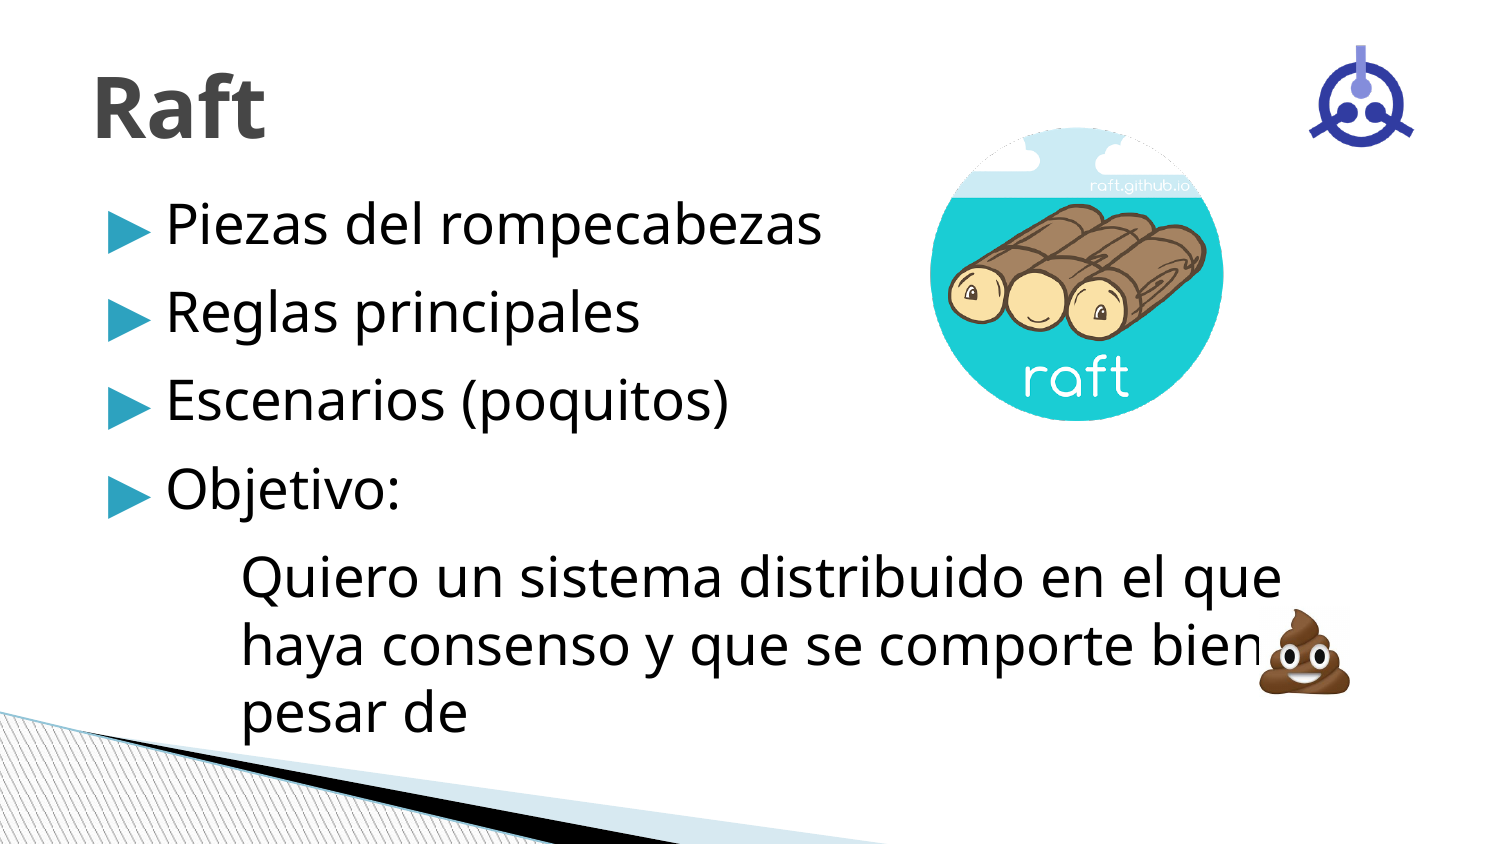

Raft
# Piezas del rompecabezas
Reglas principales
Escenarios (poquitos)
Objetivo:
Quiero un sistema distribuido en el que haya consenso y que se comporte bien a pesar de